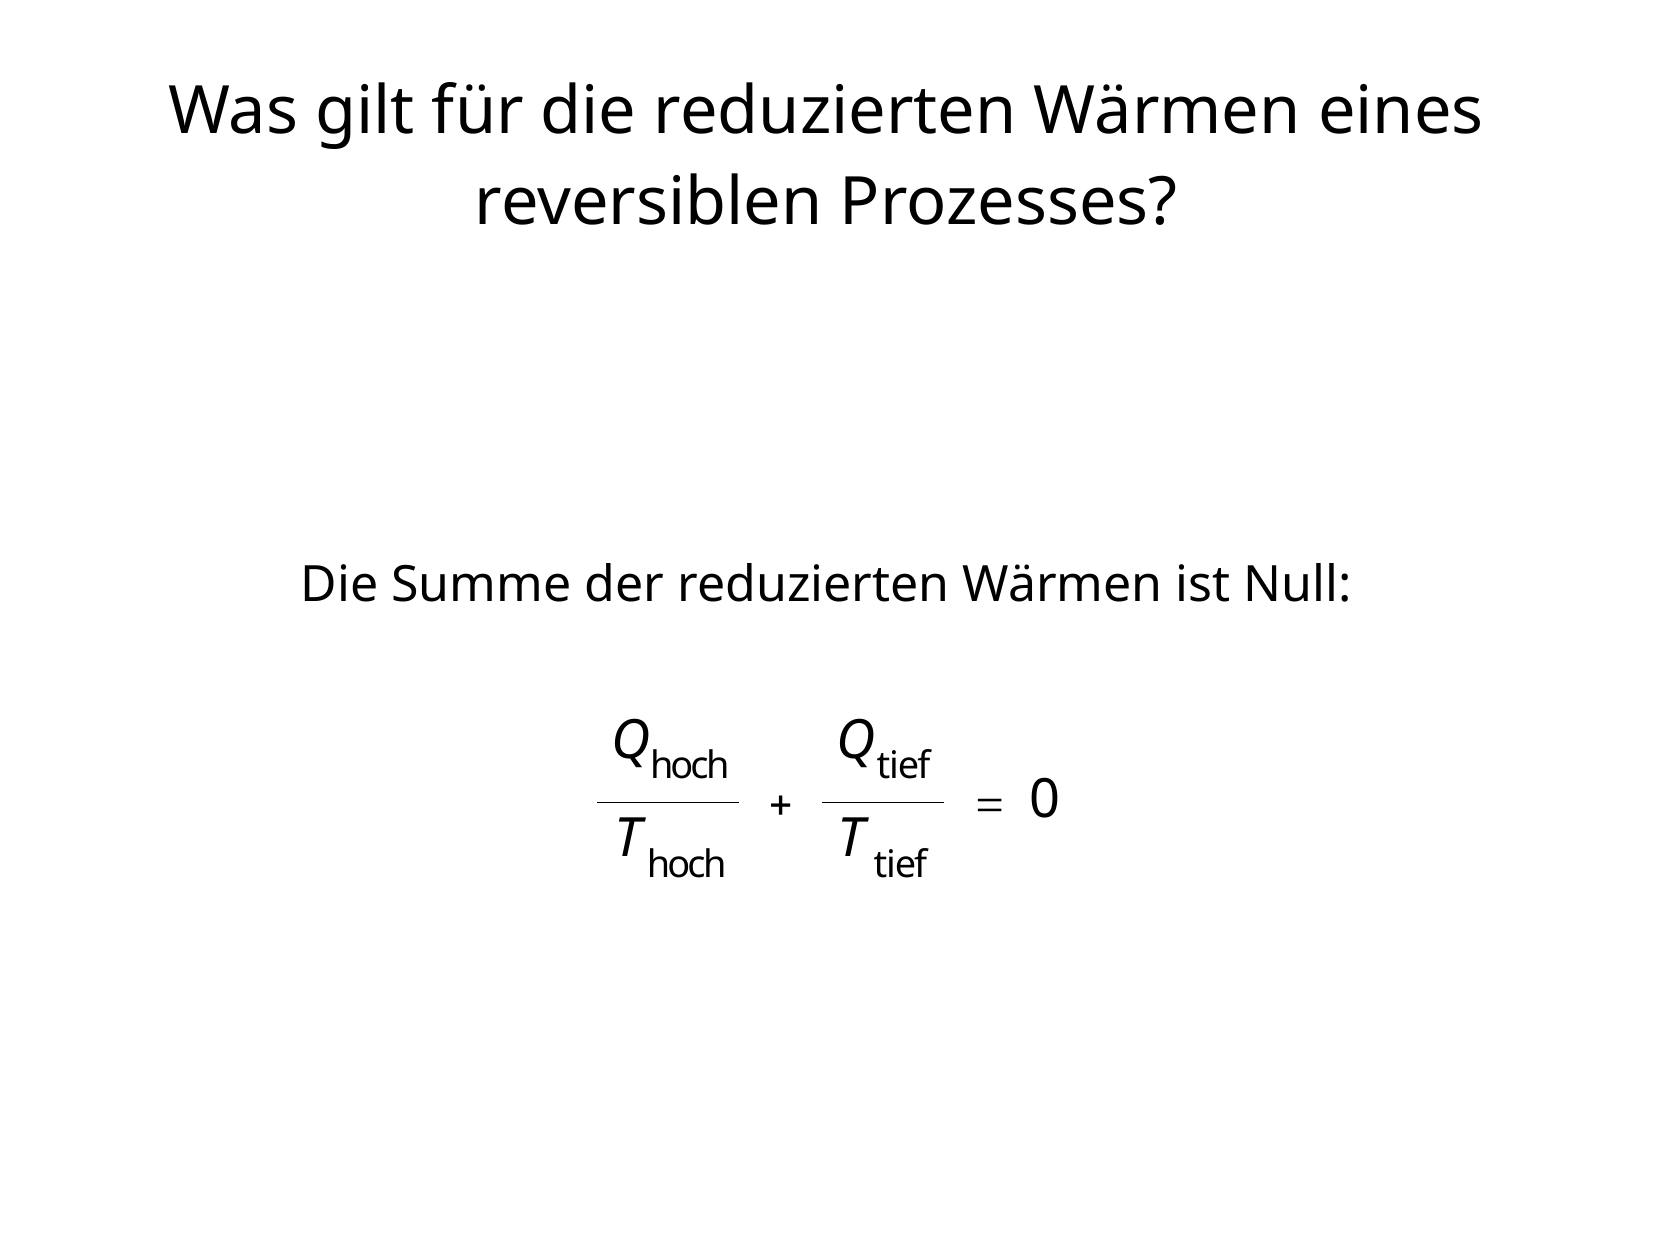

# Was gilt für die reduzierten Wärmen eines reversiblen Prozesses?
Die Summe der reduzierten Wärmen ist Null: